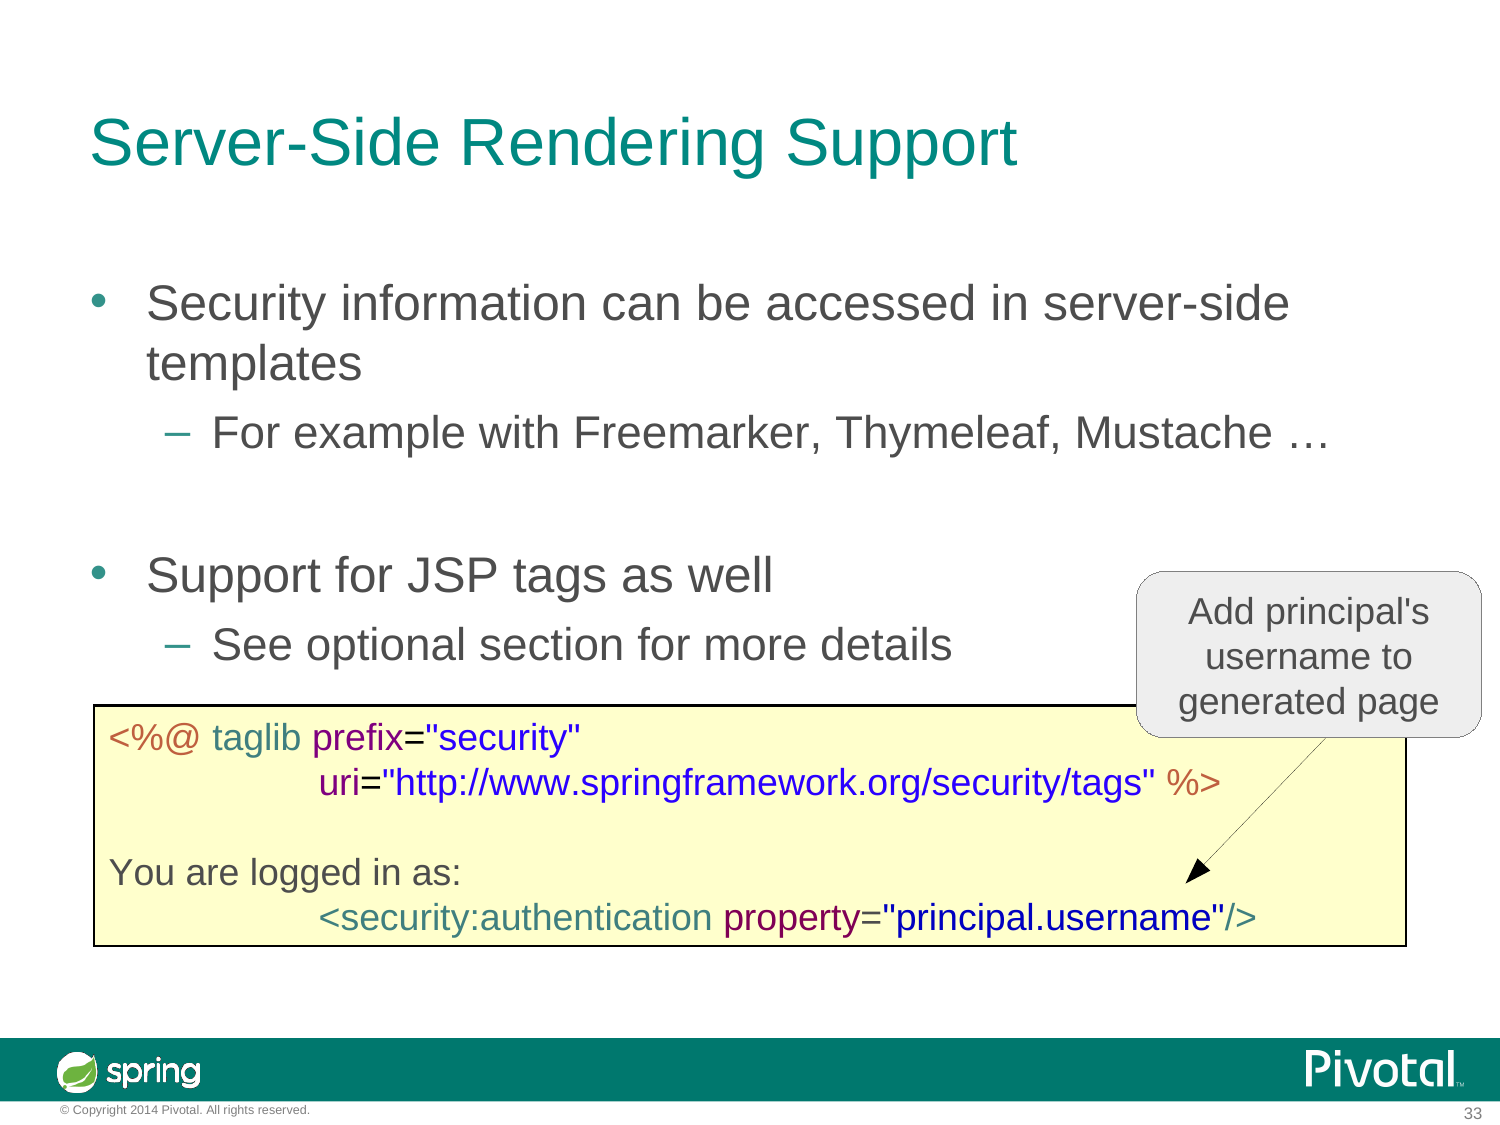

# Server-Side Rendering Support
Security information can be accessed in server-side templates
For example with Freemarker, Thymeleaf, Mustache …
Support for JSP tags as well
See optional section for more details
Add principal's username to generated page
<%@ taglib prefix="security"
 uri="http://www.springframework.org/security/tags" %>
You are logged in as:
 <security:authentication property="principal.username"/>